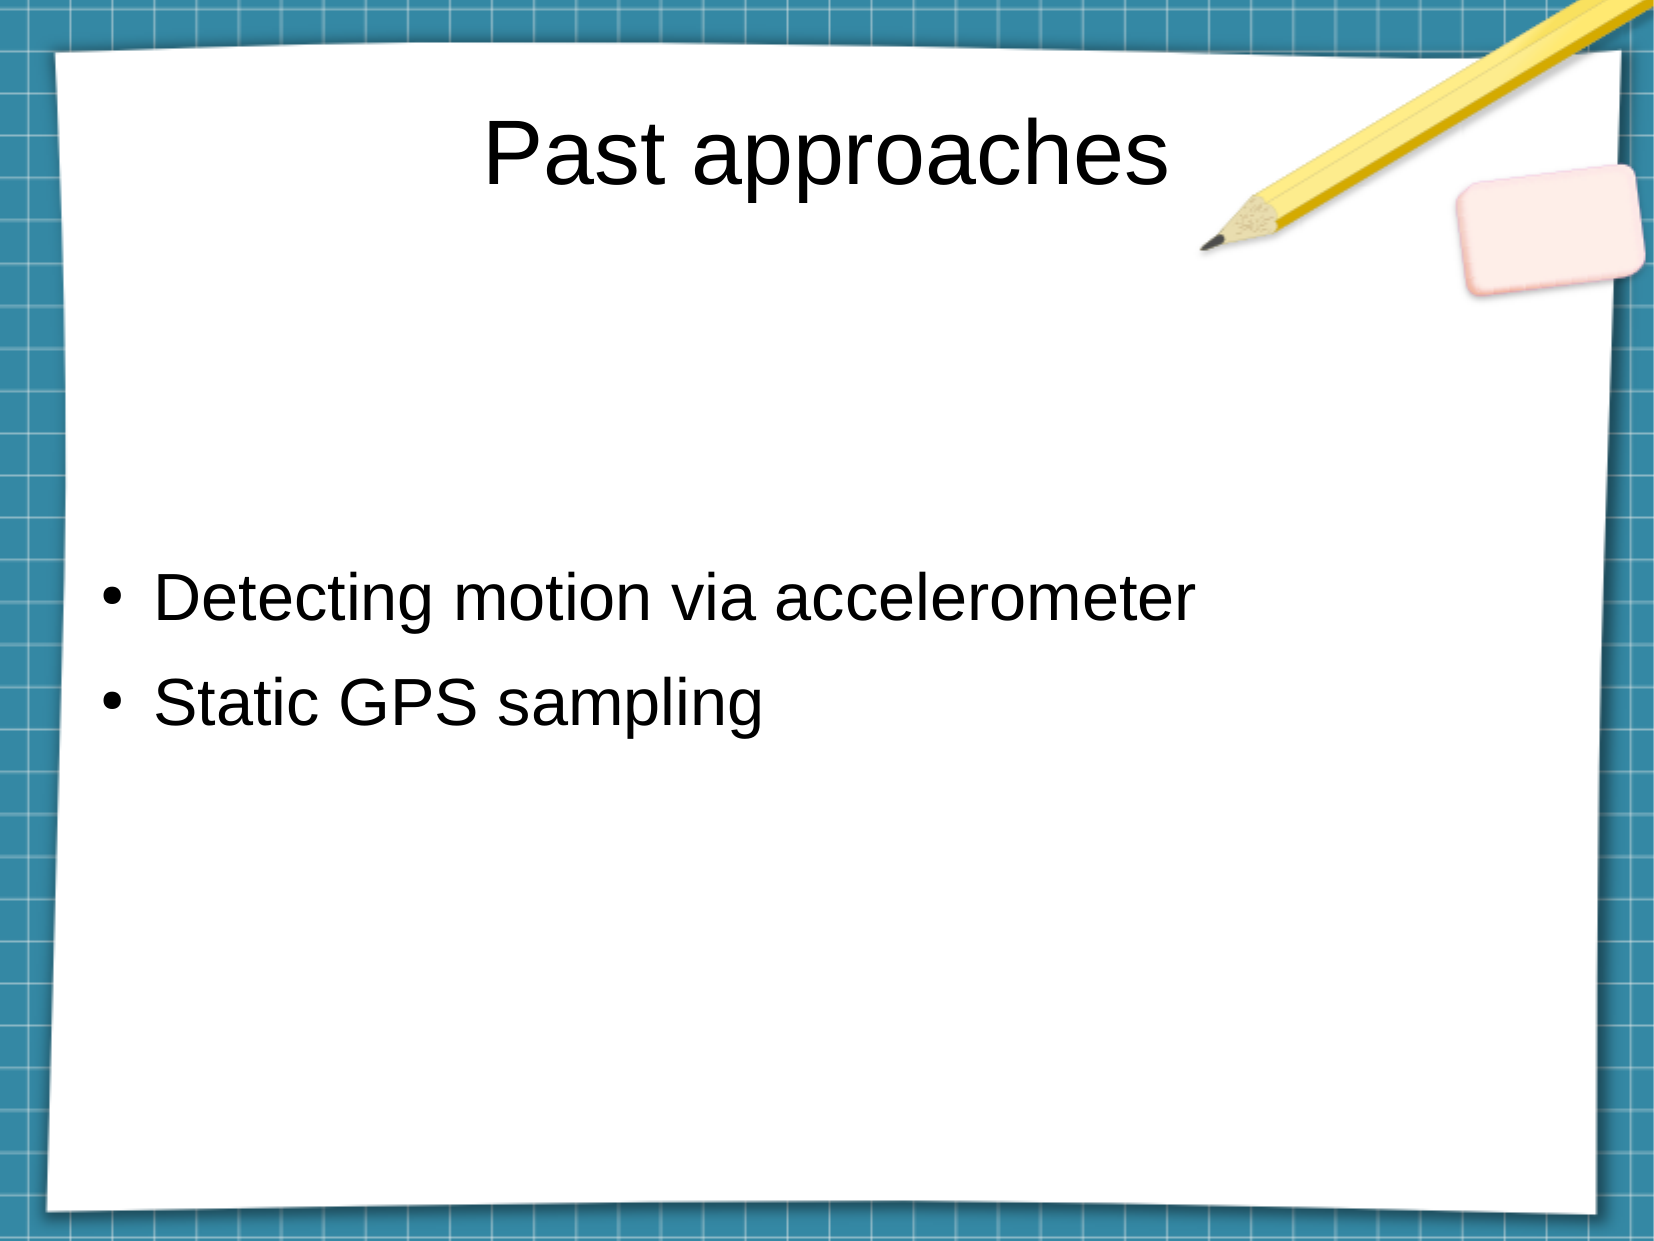

# Past approaches
Detecting motion via accelerometer
Static GPS sampling